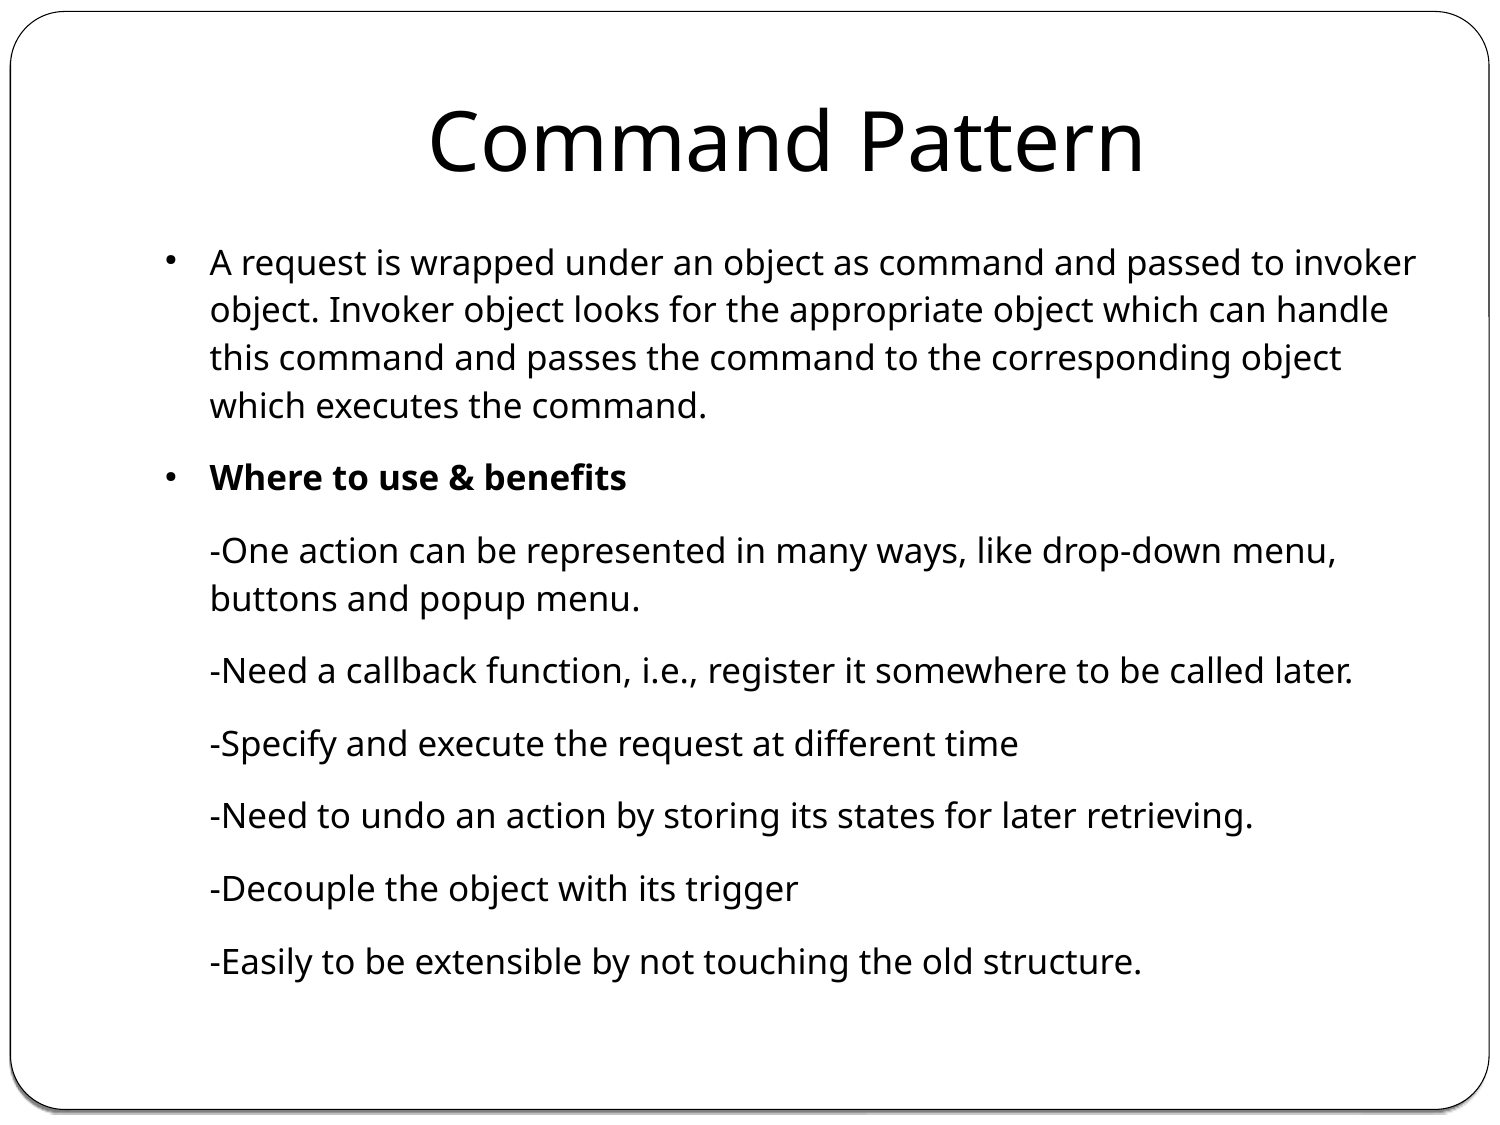

# Command Pattern
A request is wrapped under an object as command and passed to invoker object. Invoker object looks for the appropriate object which can handle this command and passes the command to the corresponding object which executes the command.
Where to use & benefits
-One action can be represented in many ways, like drop-down menu, buttons and popup menu.
-Need a callback function, i.e., register it somewhere to be called later.
-Specify and execute the request at different time
-Need to undo an action by storing its states for later retrieving.
-Decouple the object with its trigger
-Easily to be extensible by not touching the old structure.